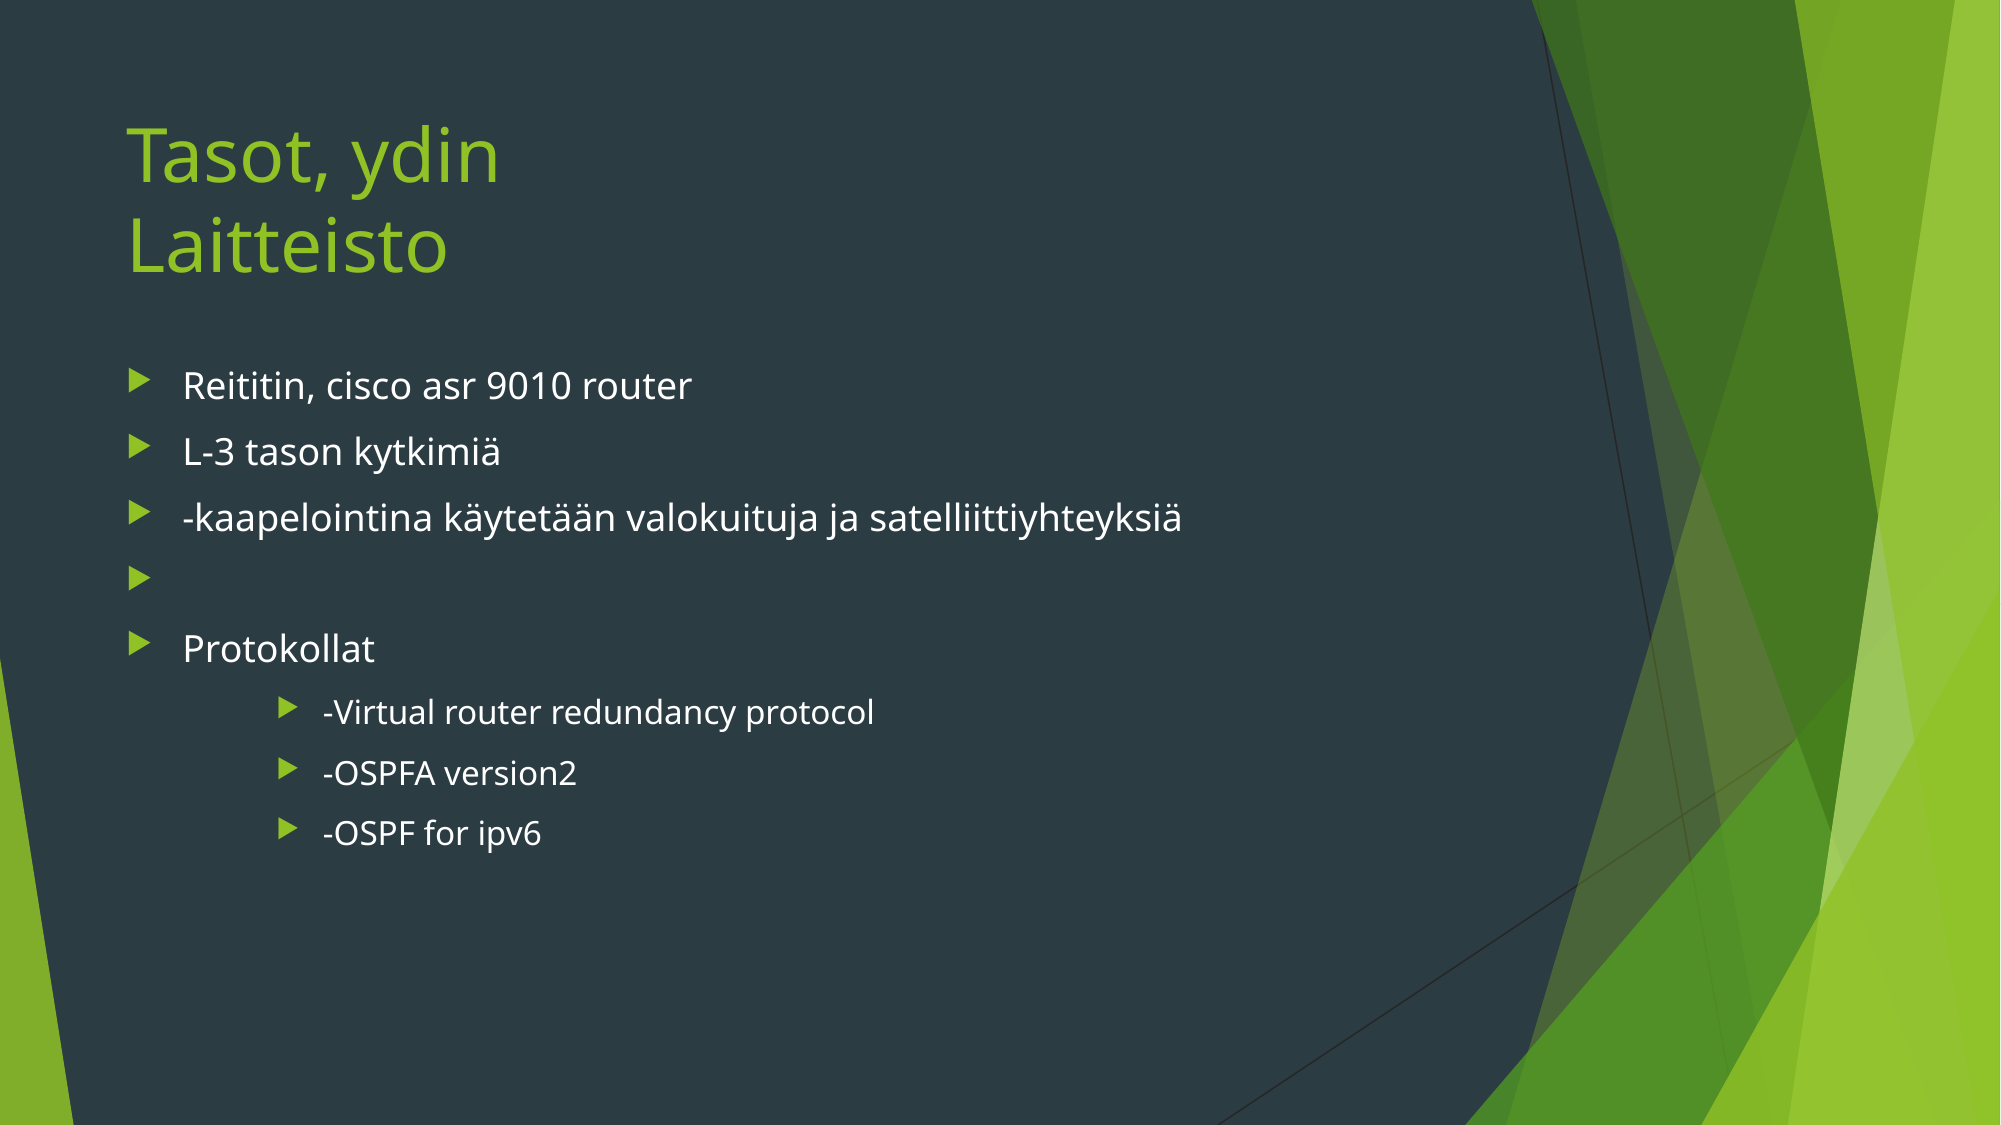

# Tasot, ydin Laitteisto
Reititin, cisco asr 9010 router
L-3 tason kytkimiä
-kaapelointina käytetään valokuituja ja satelliittiyhteyksiä
Protokollat
-Virtual router redundancy protocol
-OSPFA version2
-OSPF for ipv6